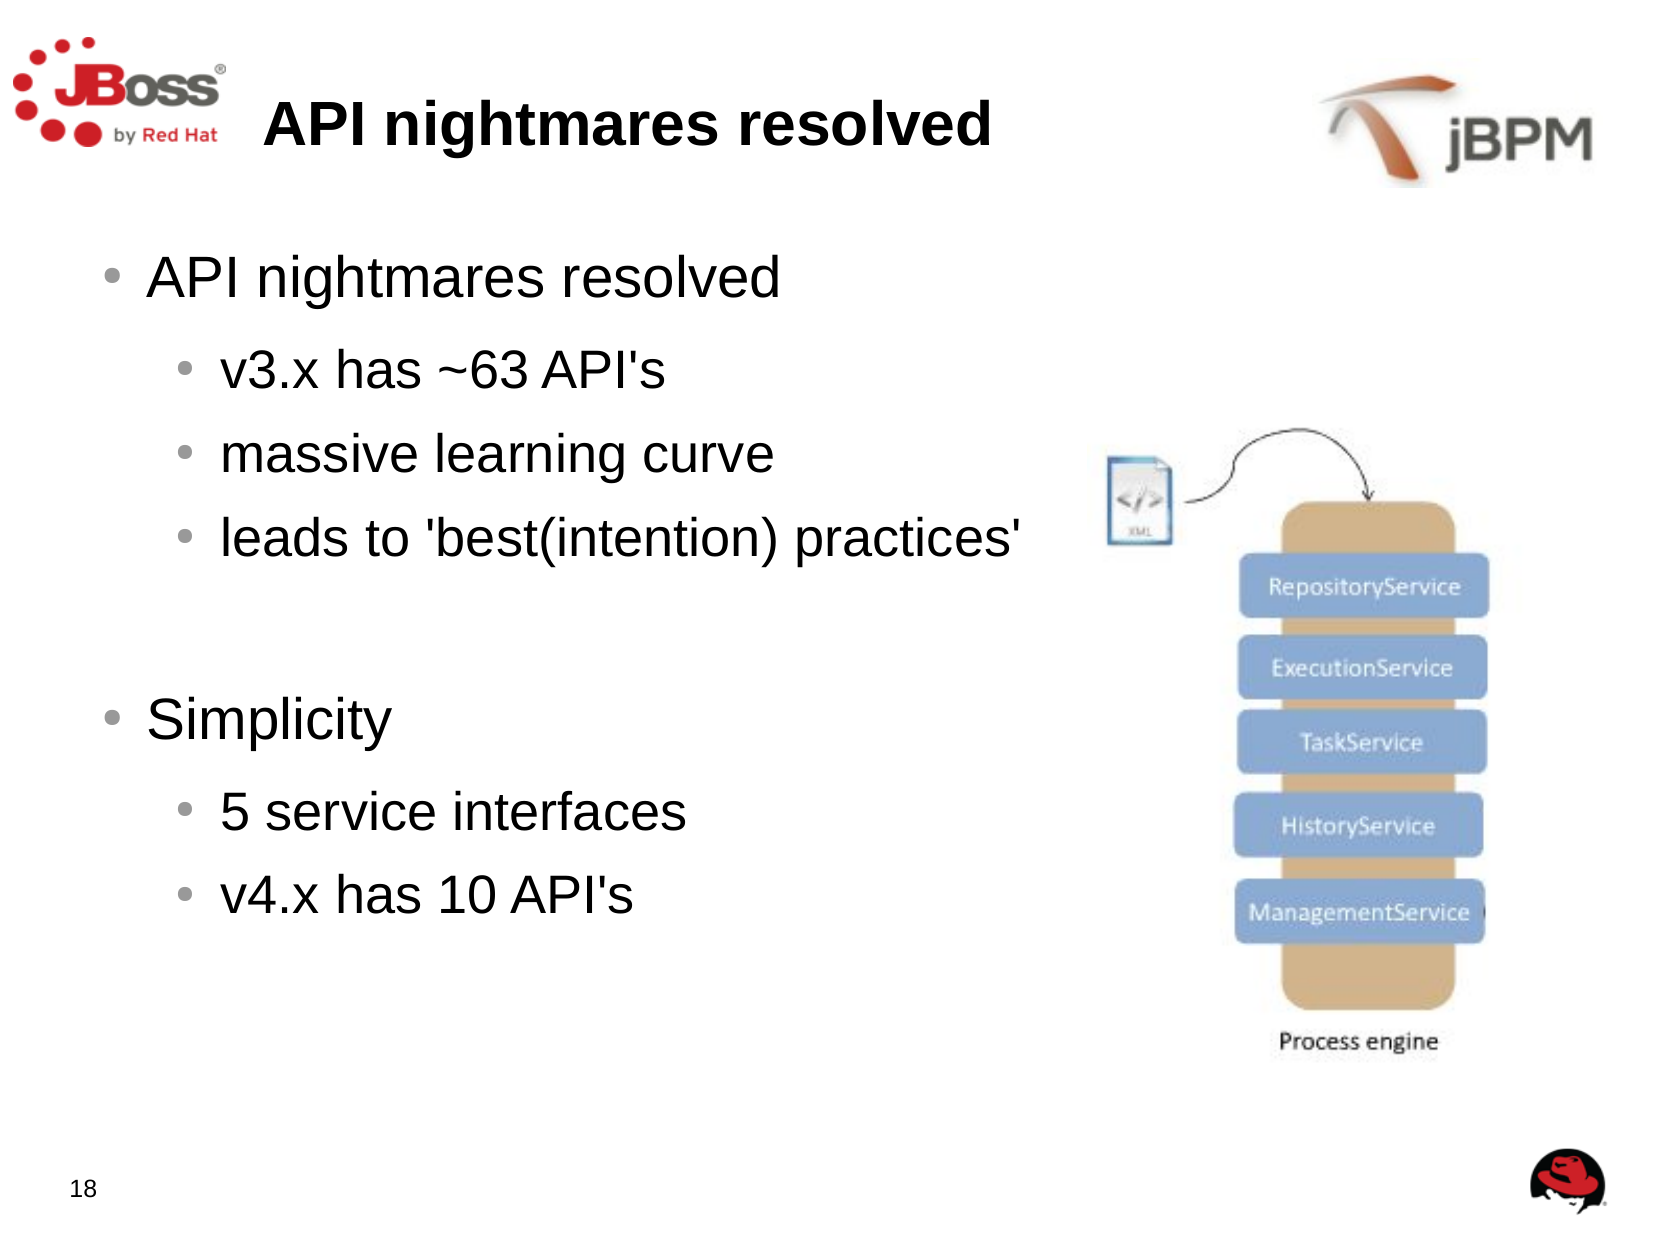

# API nightmares resolved
API nightmares resolved
v3.x has ~63 API's
massive learning curve
leads to 'best(intention) practices'
Simplicity
5 service interfaces
v4.x has 10 API's